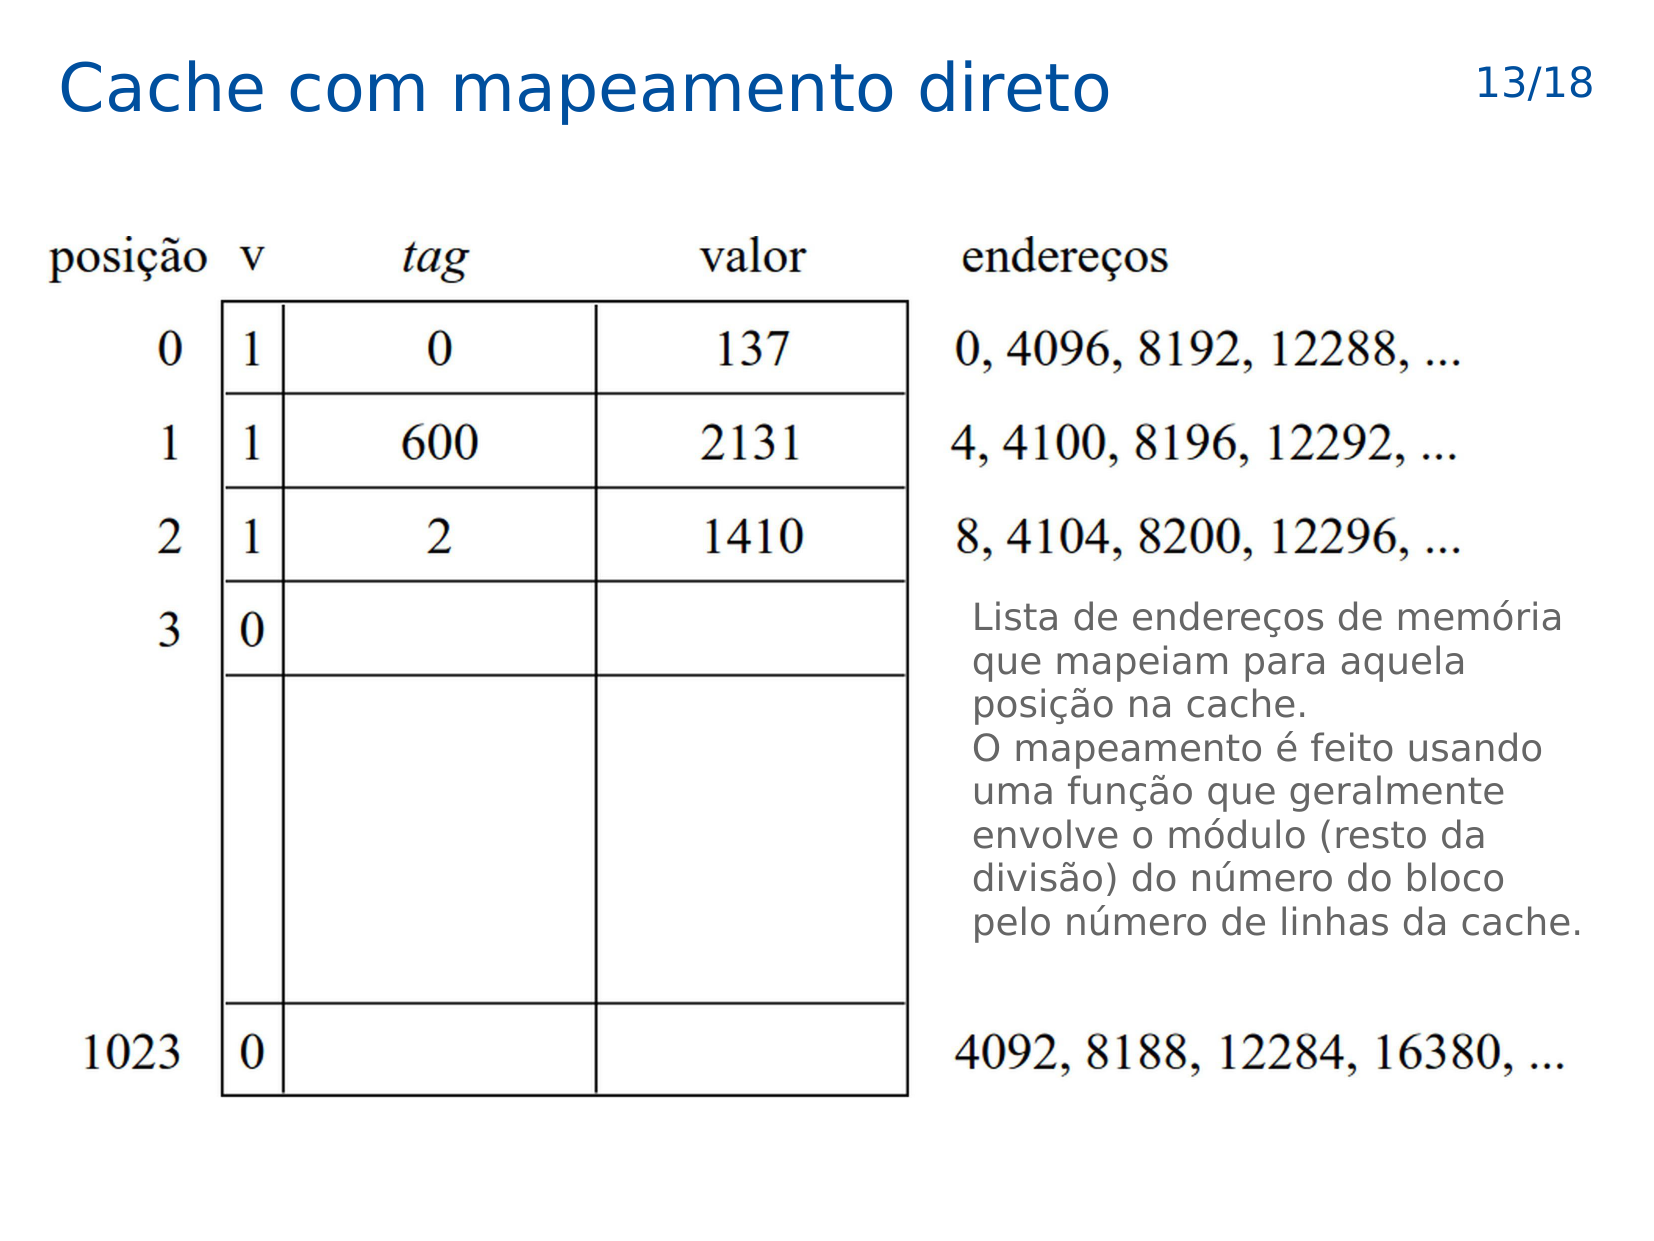

# Cache com mapeamento direto
13
Lista de endereços de memória que mapeiam para aquela posição na cache.
O mapeamento é feito usando uma função que geralmente envolve o módulo (resto da divisão) do número do bloco pelo número de linhas da cache.